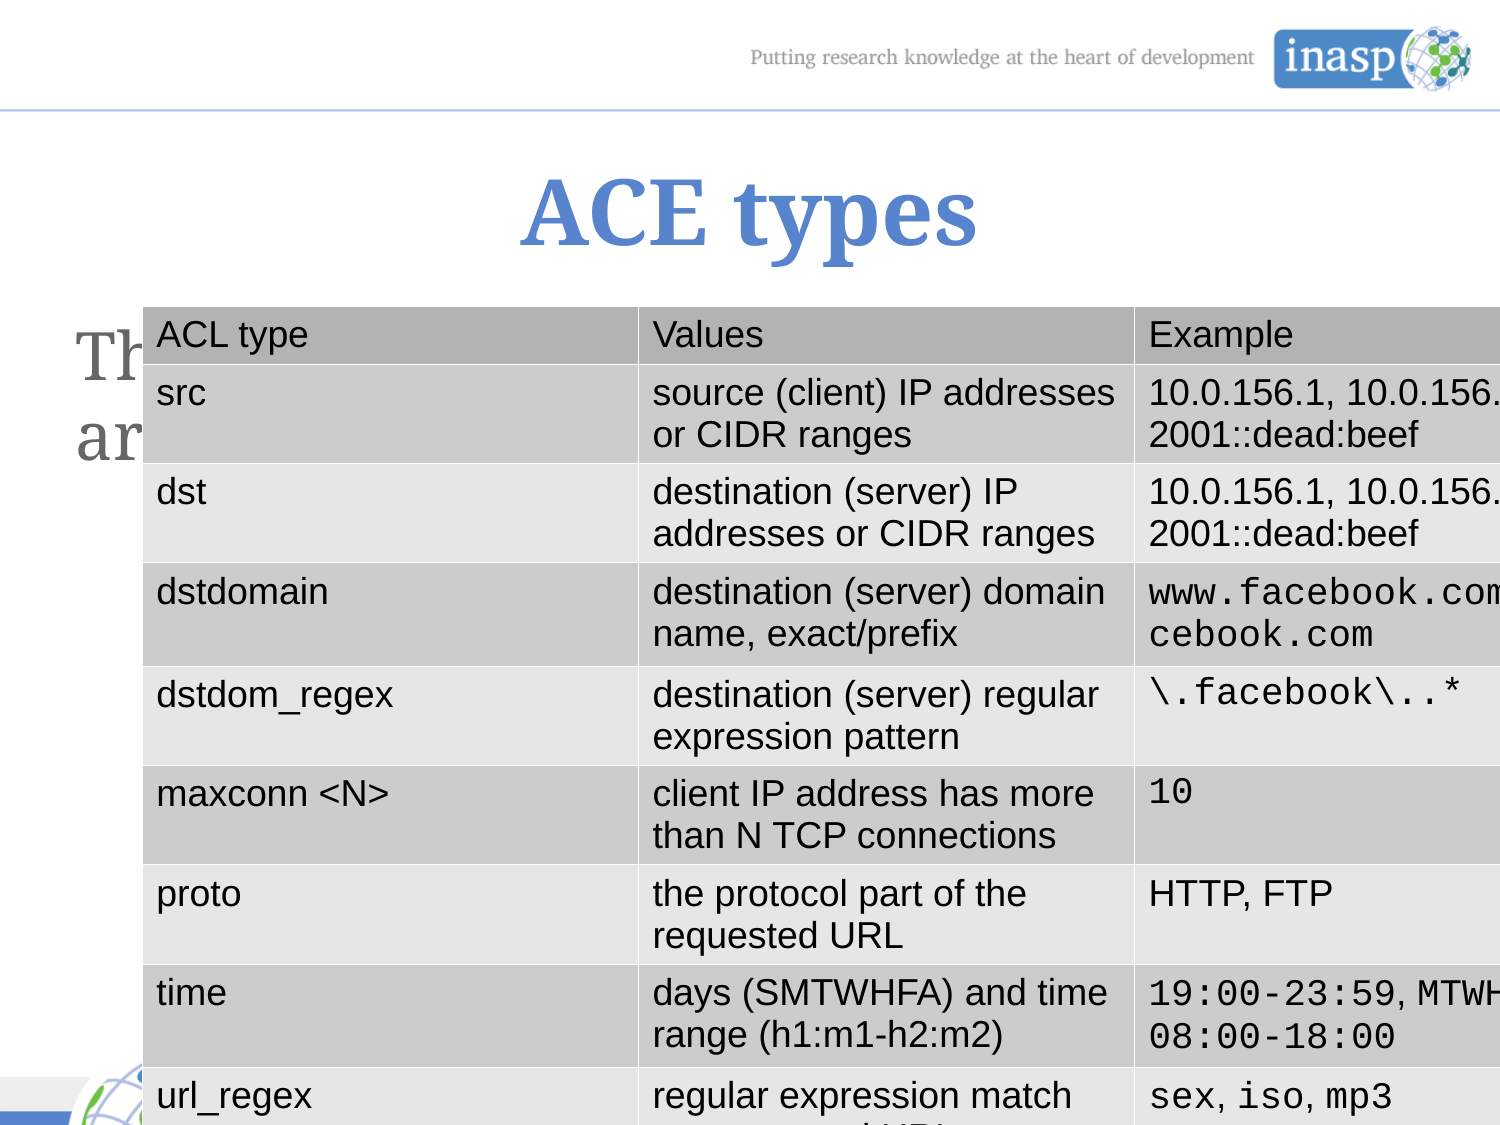

# ACE types
| ACL type | Values | Example |
| --- | --- | --- |
| src | source (client) IP addresses or CIDR ranges | 10.0.156.1, 10.0.156.0/24, 2001::dead:beef |
| dst | destination (server) IP addresses or CIDR ranges | 10.0.156.1, 10.0.156.0/24, 2001::dead:beef |
| dstdomain | destination (server) domain name, exact/prefix | www.facebook.com, .facebook.com |
| dstdom\_regex | destination (server) regular expression pattern | \.facebook\..\* |
| maxconn <N> | client IP address has more than N TCP connections | 10 |
| proto | the protocol part of the requested URL | HTTP, FTP |
| time | days (SMTWHFA) and time range (h1:m1-h2:m2) | 19:00-23:59, MTWHF 08:00-18:00 |
| url\_regex | regular expression match on requested URL | sex, iso, mp3 |
| browser [-i] | pattern match on User-Agent header | -i MSIE 6.1 |
The type determines what kinds of values are appropriate: